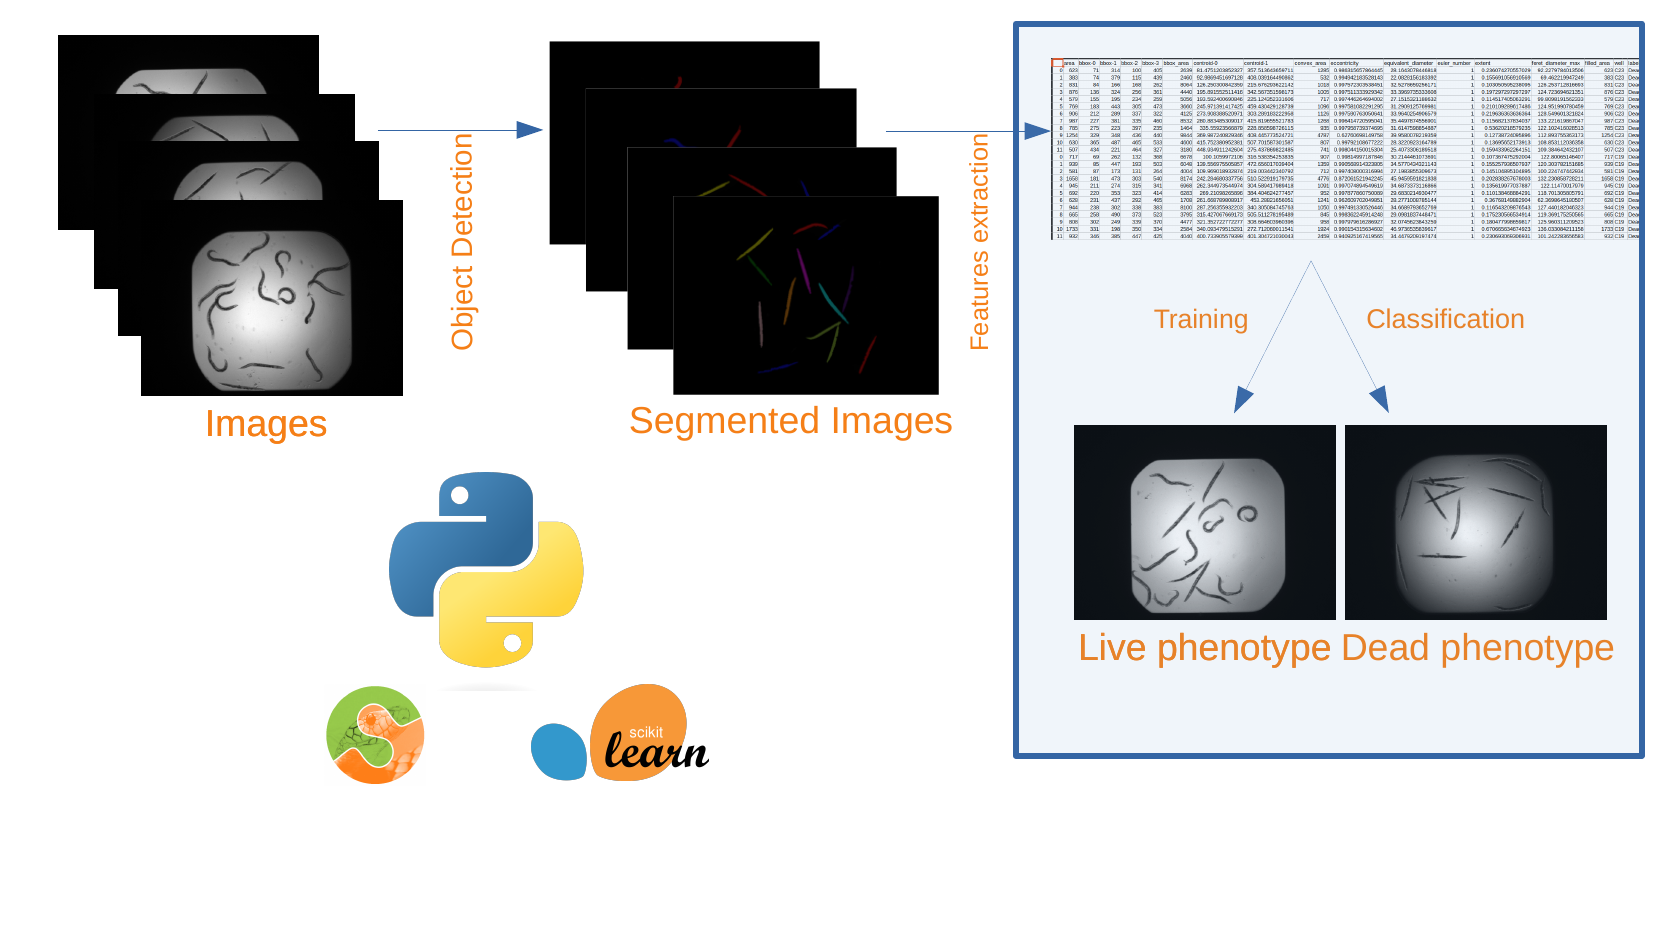

Object Detection
Features extraction
Classification
Training
Segmented Images
Images
Images
Live phenotype
Live phenotype
Dead phenotype